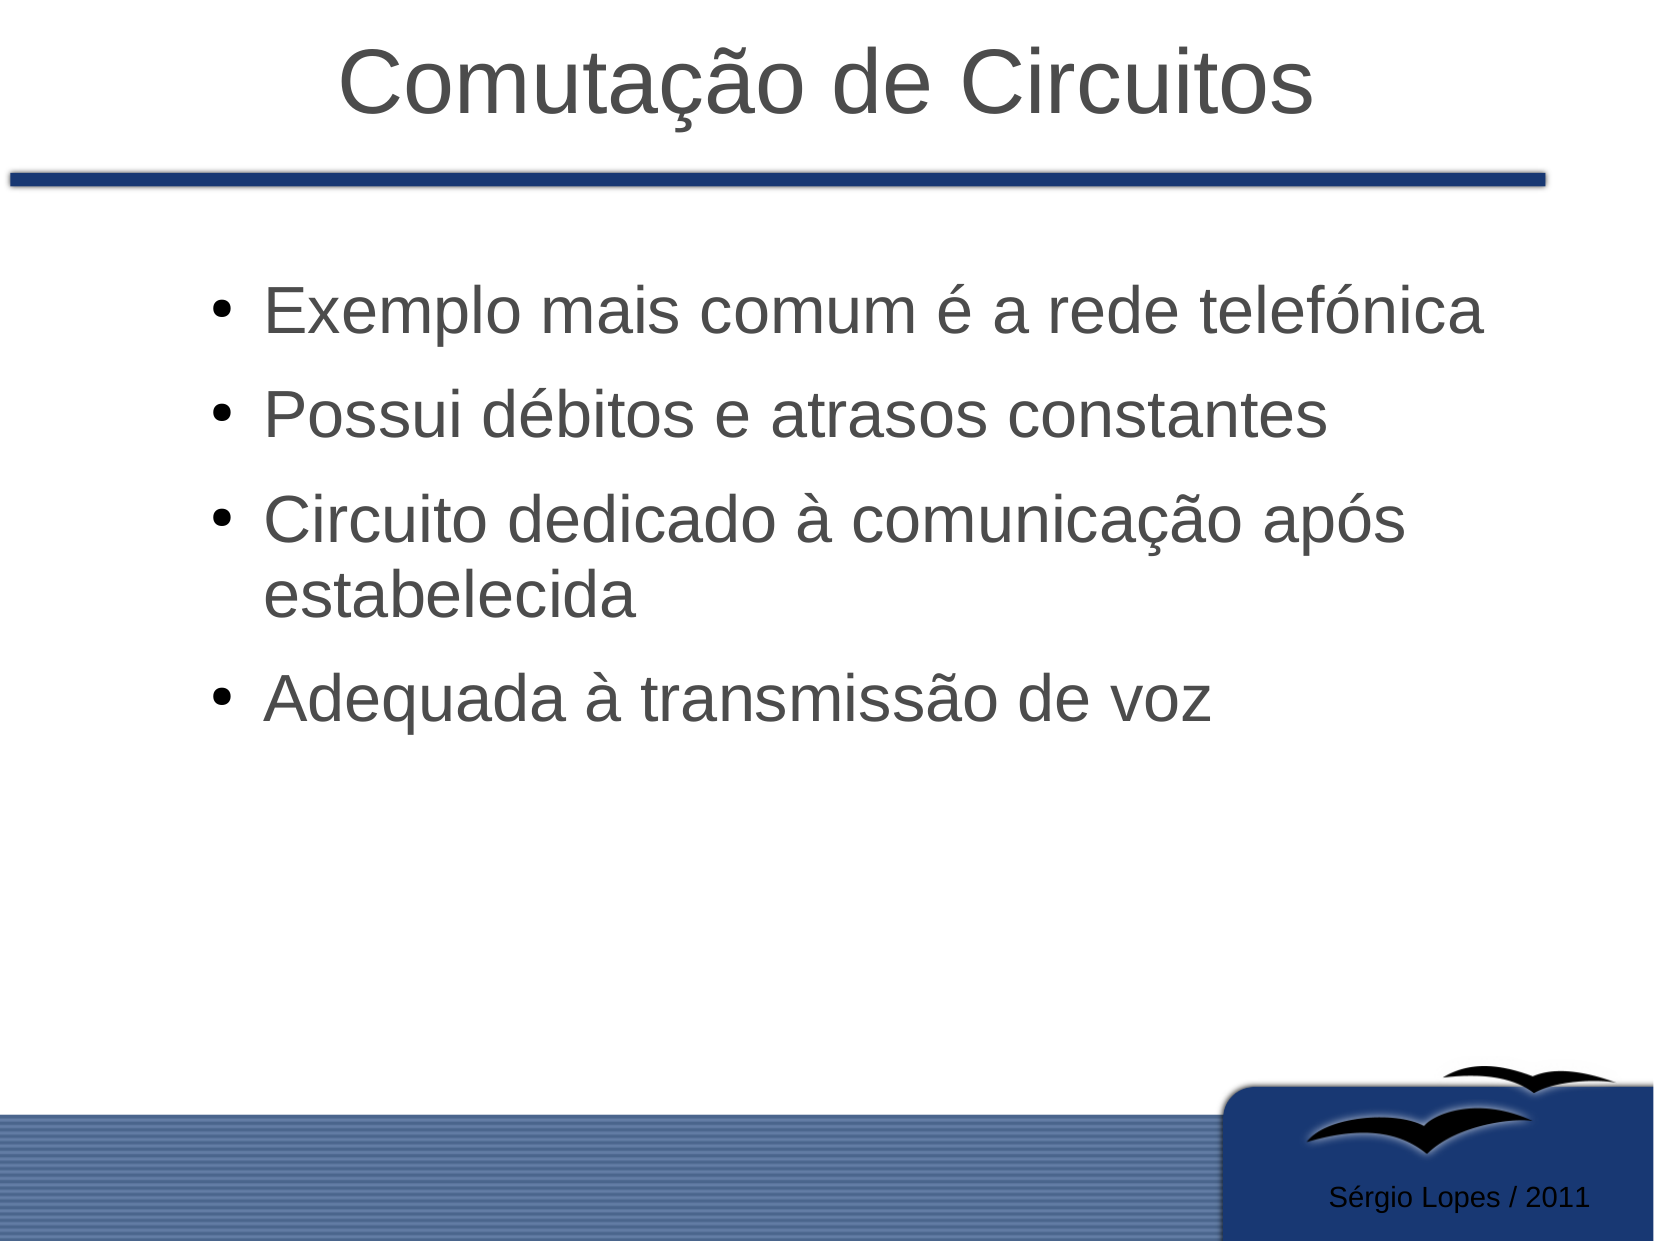

# Comutação de Circuitos
Exemplo mais comum é a rede telefónica
Possui débitos e atrasos constantes
Circuito dedicado à comunicação após estabelecida
Adequada à transmissão de voz
Sérgio Lopes / 2011